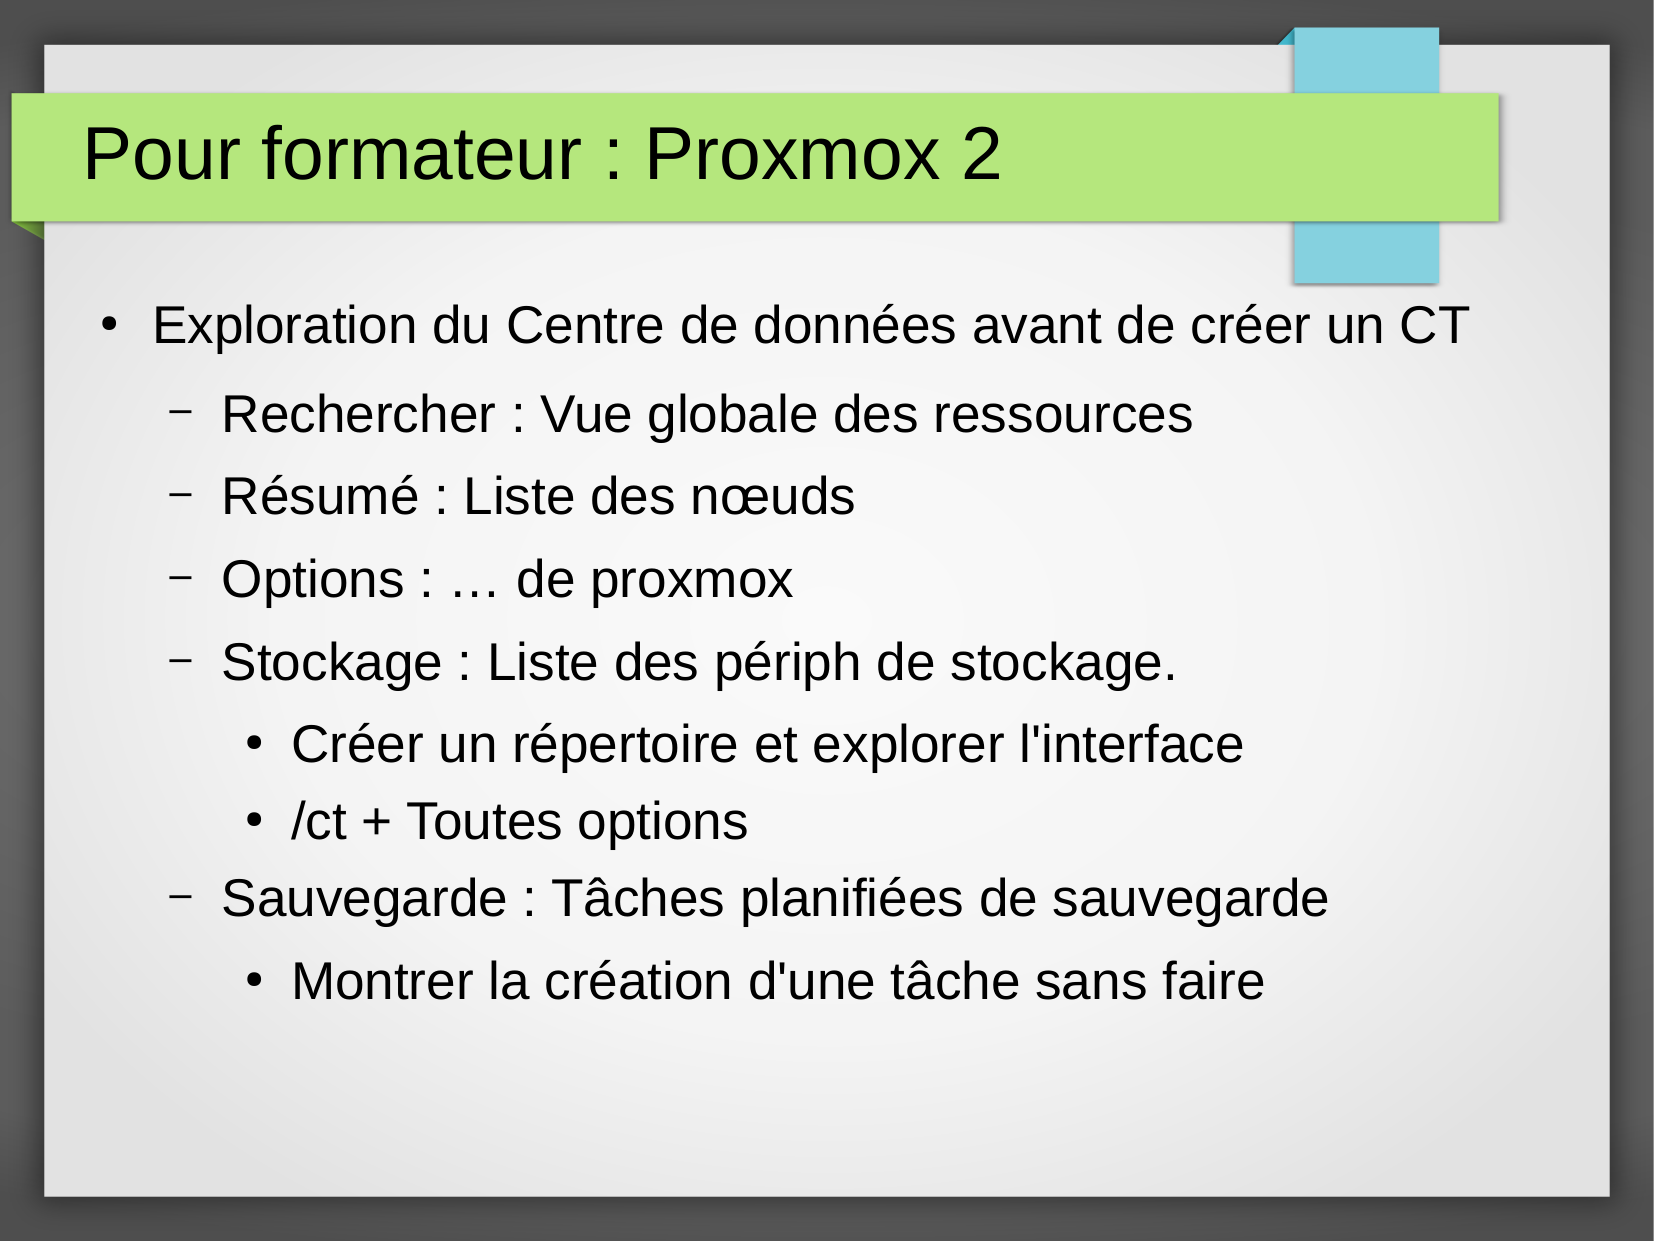

# Pour formateur : Proxmox 2
Exploration du Centre de données avant de créer un CT
Rechercher : Vue globale des ressources
Résumé : Liste des nœuds
Options : … de proxmox
Stockage : Liste des périph de stockage.
Créer un répertoire et explorer l'interface
/ct + Toutes options
Sauvegarde : Tâches planifiées de sauvegarde
Montrer la création d'une tâche sans faire